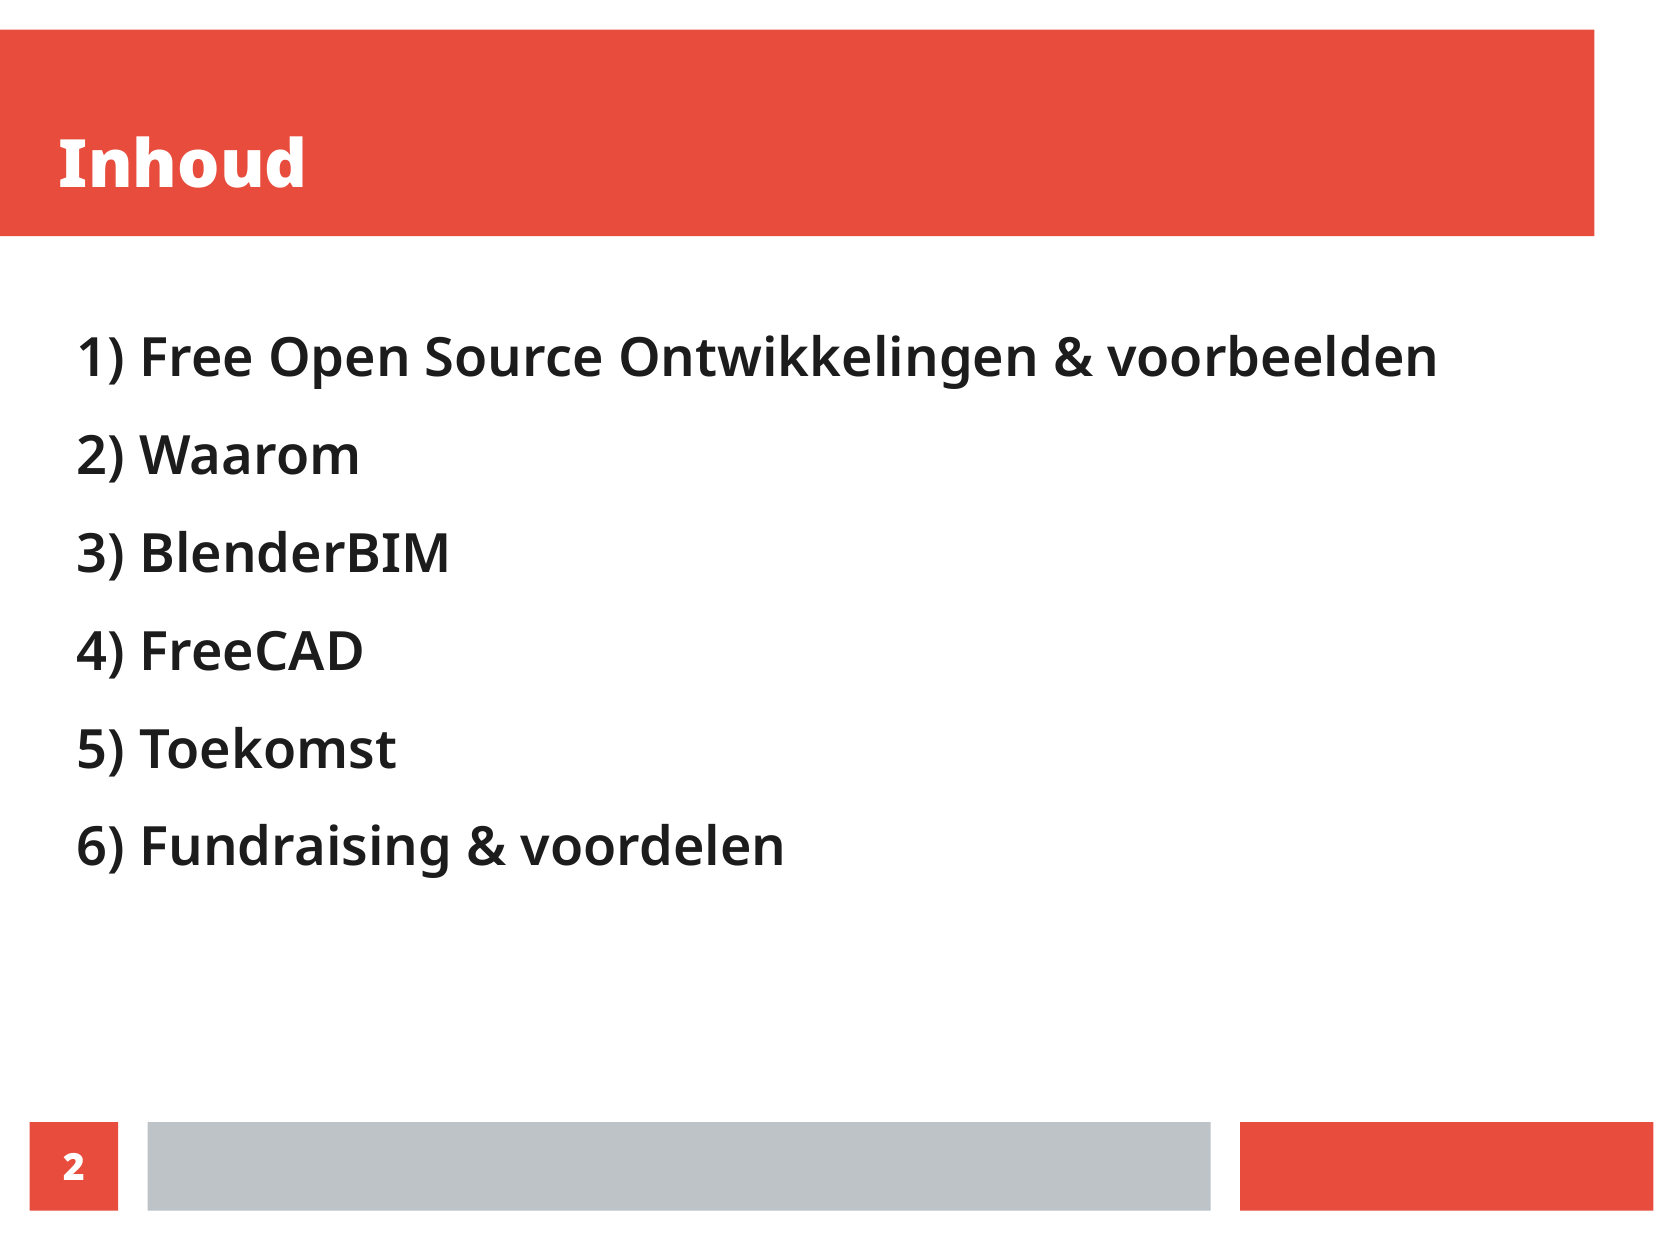

# Inhoud
1) Free Open Source Ontwikkelingen & voorbeelden
2) Waarom
3) BlenderBIM
4) FreeCAD
5) Toekomst
6) Fundraising & voordelen
2